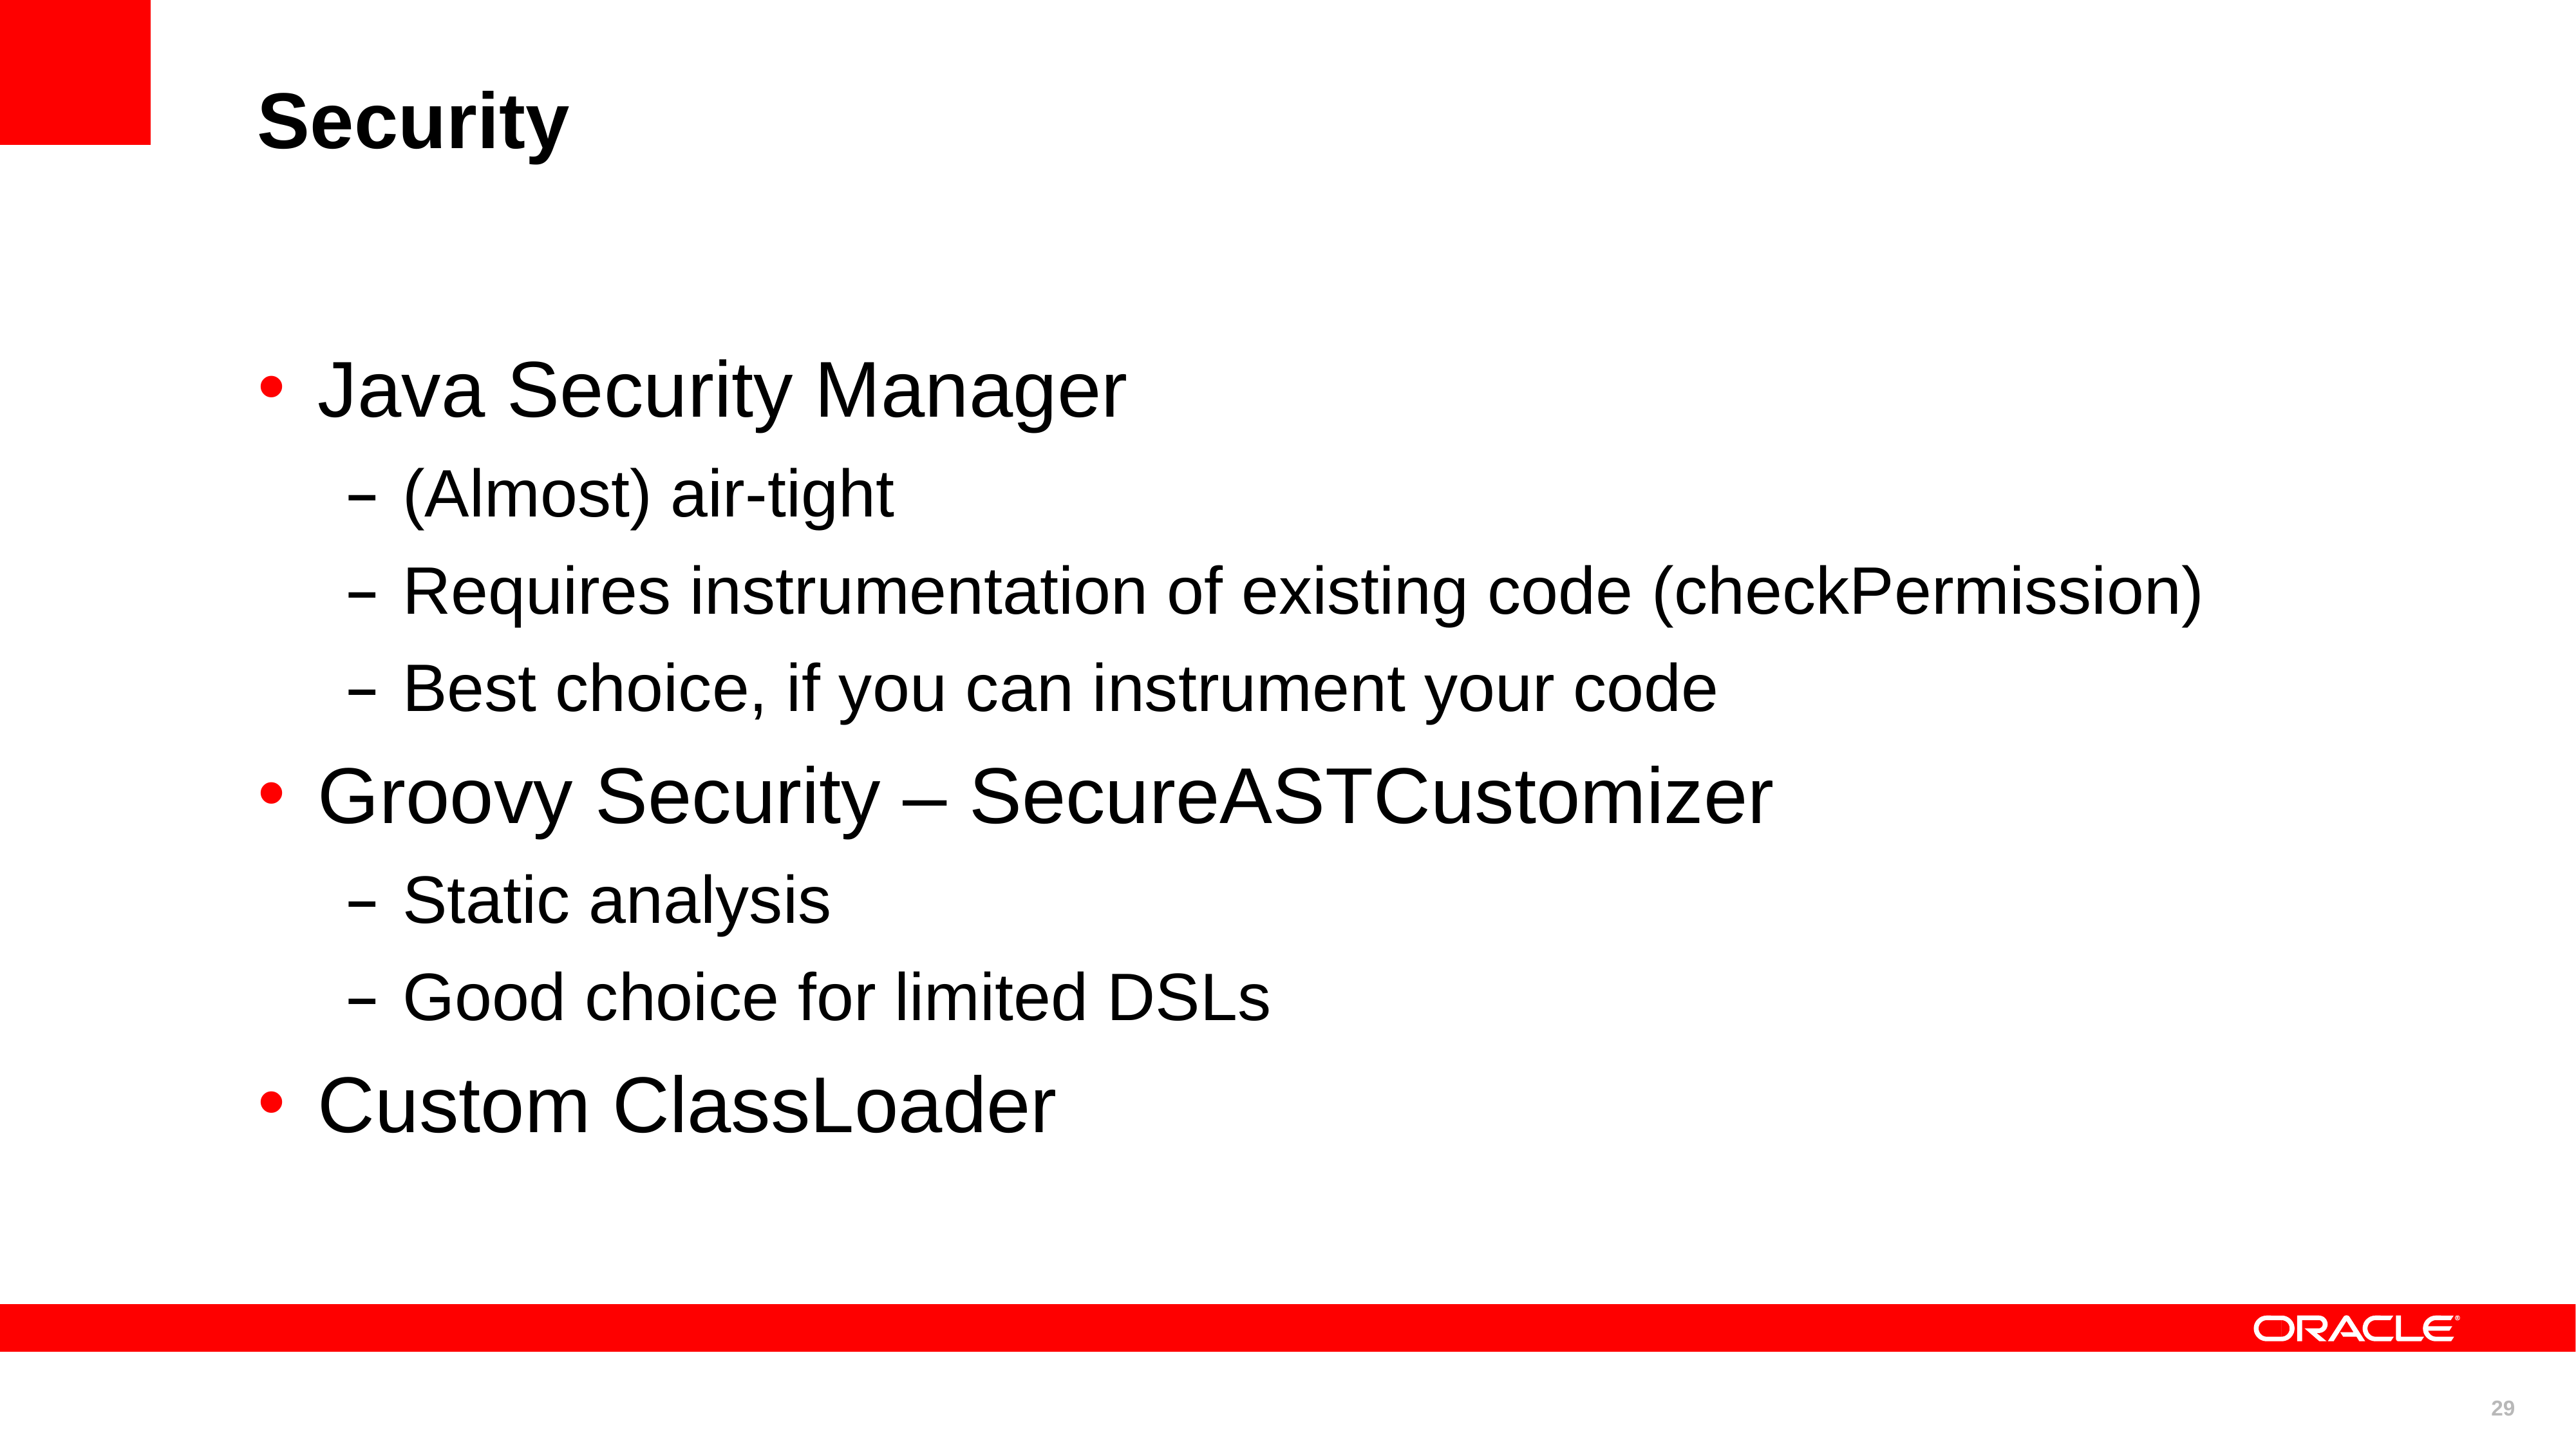

# Security
Java Security Manager
(Almost) air-tight
Requires instrumentation of existing code (checkPermission)
Best choice, if you can instrument your code
Groovy Security – SecureASTCustomizer
Static analysis
Good choice for limited DSLs
Custom ClassLoader